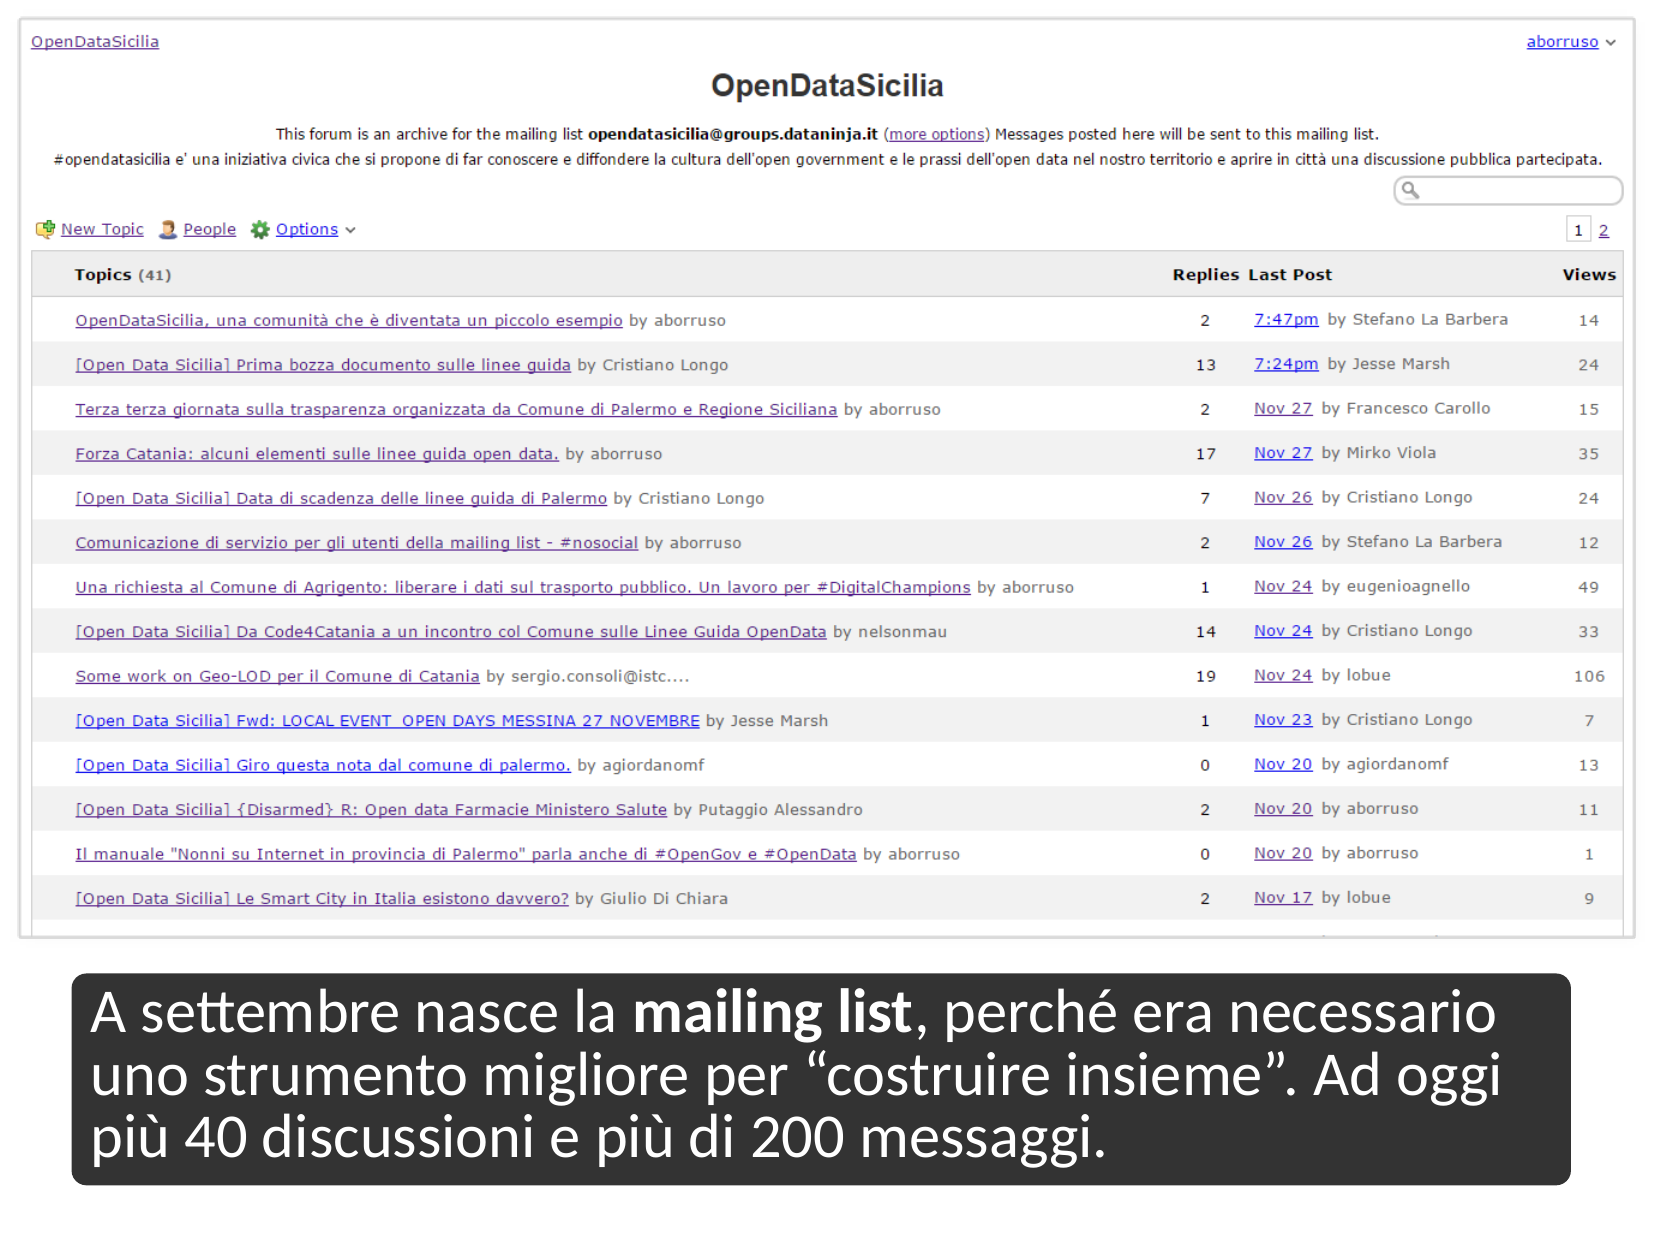

A settembre nasce la mailing list, perché era necessario uno strumento migliore per “costruire insieme”. Ad oggi più 40 discussioni e più di 200 messaggi.